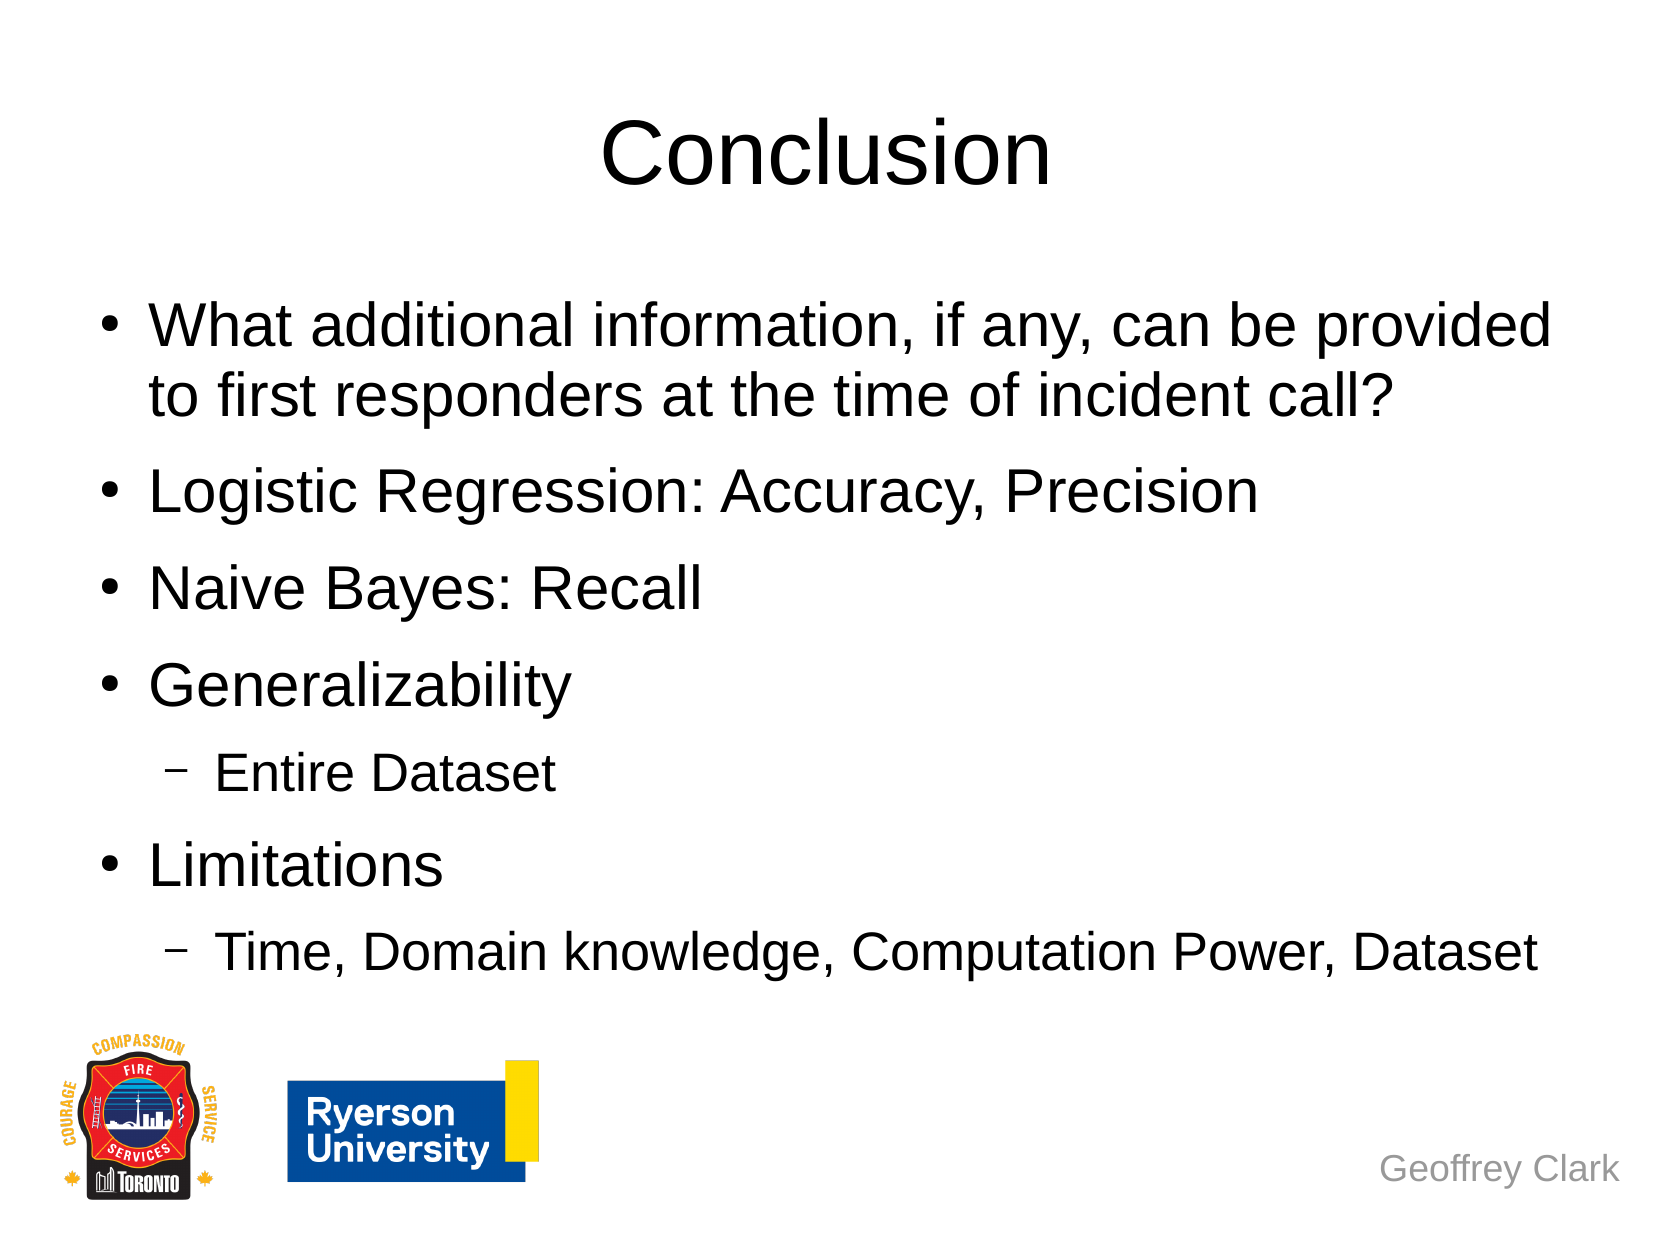

# Conclusion
What additional information, if any, can be provided to first responders at the time of incident call?
Logistic Regression: Accuracy, Precision
Naive Bayes: Recall
Generalizability
Entire Dataset
Limitations
Time, Domain knowledge, Computation Power, Dataset
Geoffrey Clark